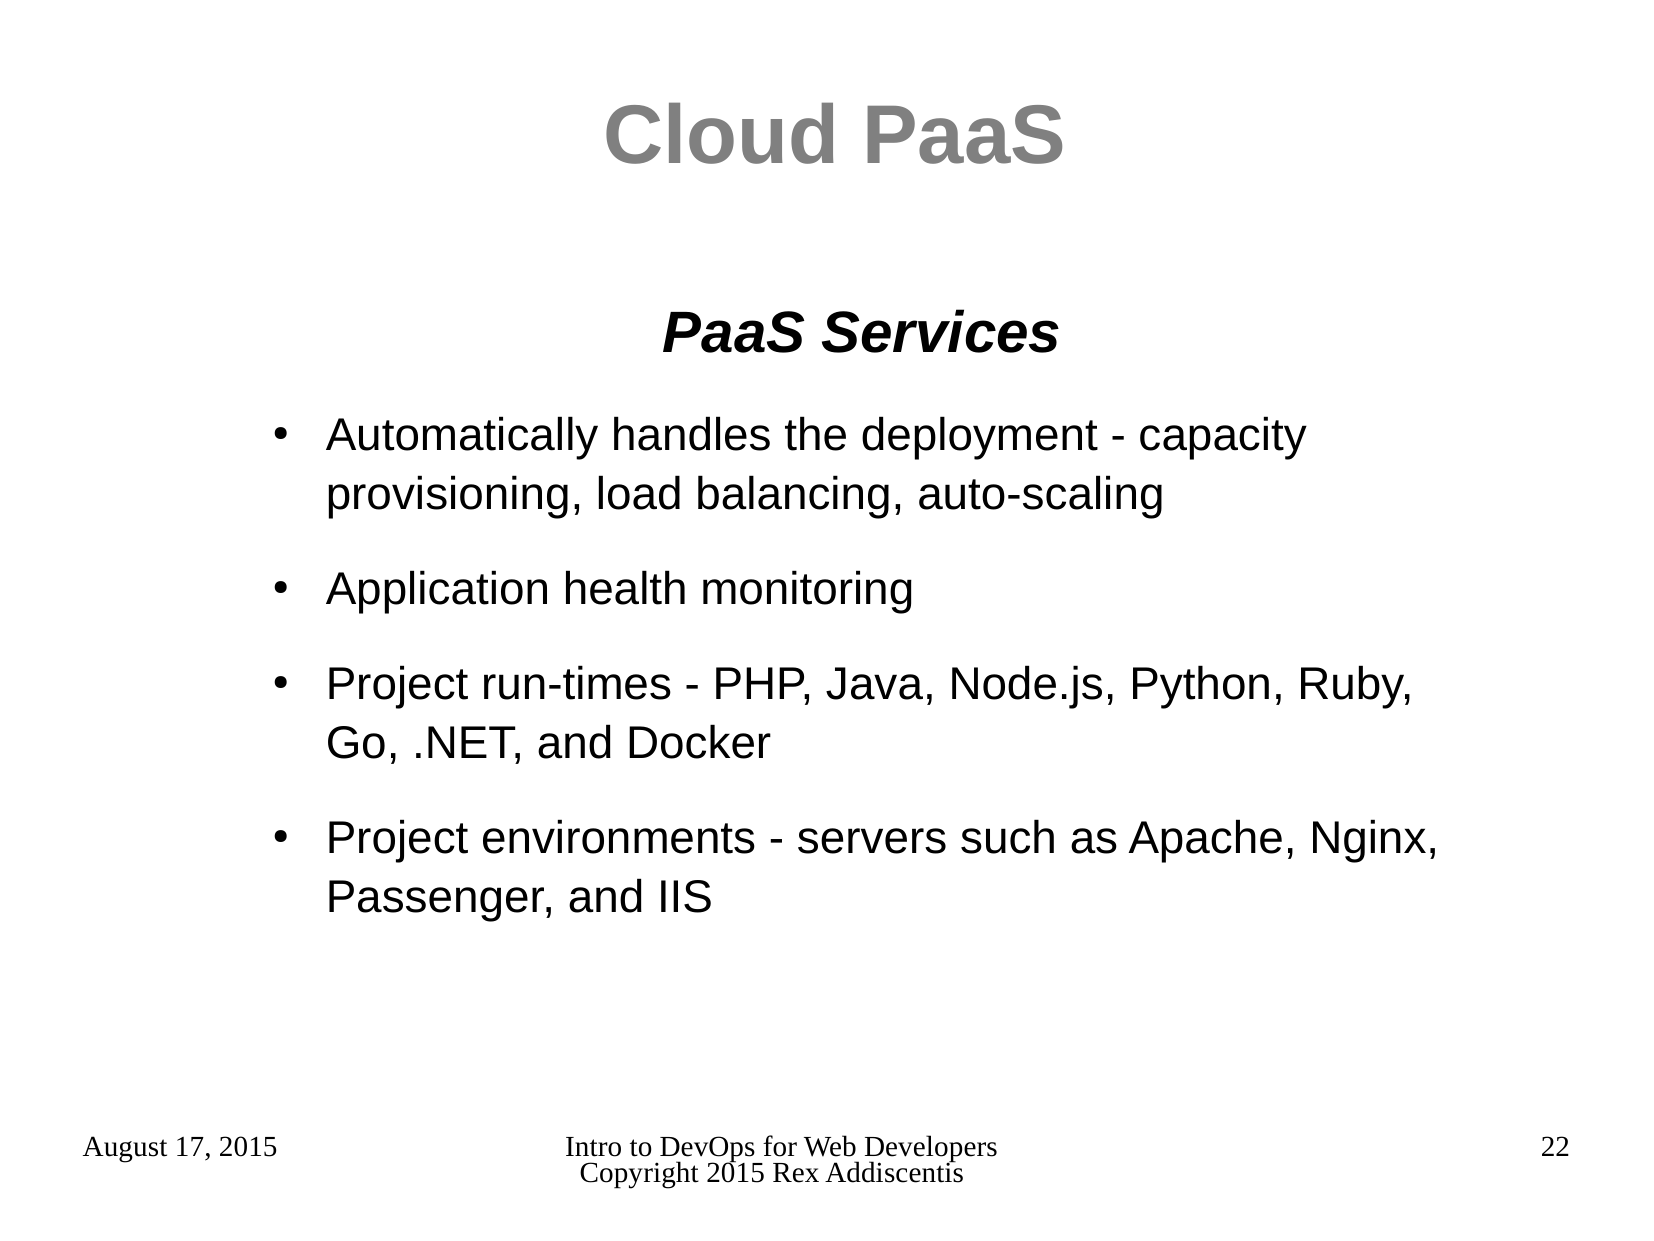

# Cloud PaaS
PaaS Services
Automatically handles the deployment - capacity provisioning, load balancing, auto-scaling
Application health monitoring
Project run-times - PHP, Java, Node.js, Python, Ruby, Go, .NET, and Docker
Project environments - servers such as Apache, Nginx, Passenger, and IIS
August 17, 2015
Intro to DevOps for Web Developers Copyright 2015 Rex Addiscentis
22